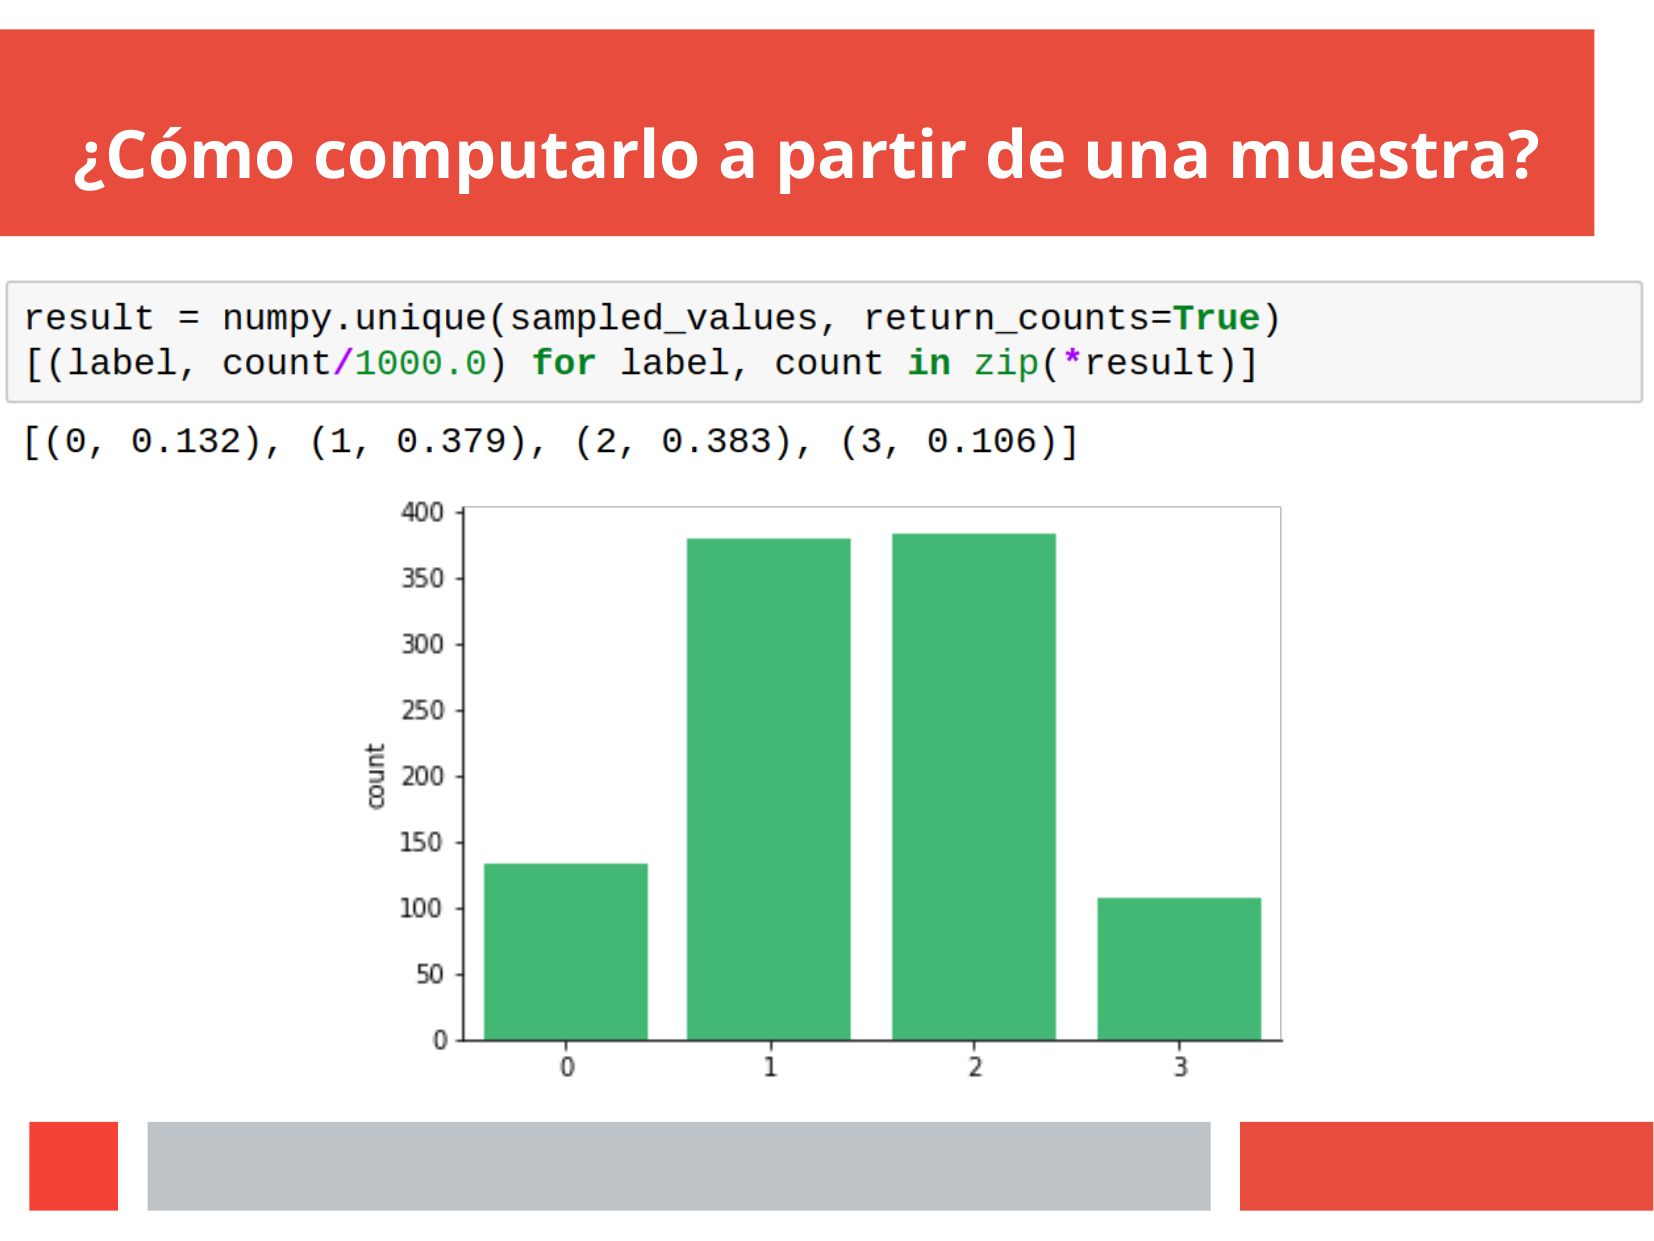

# ¿Cómo computarlo a partir de una muestra?